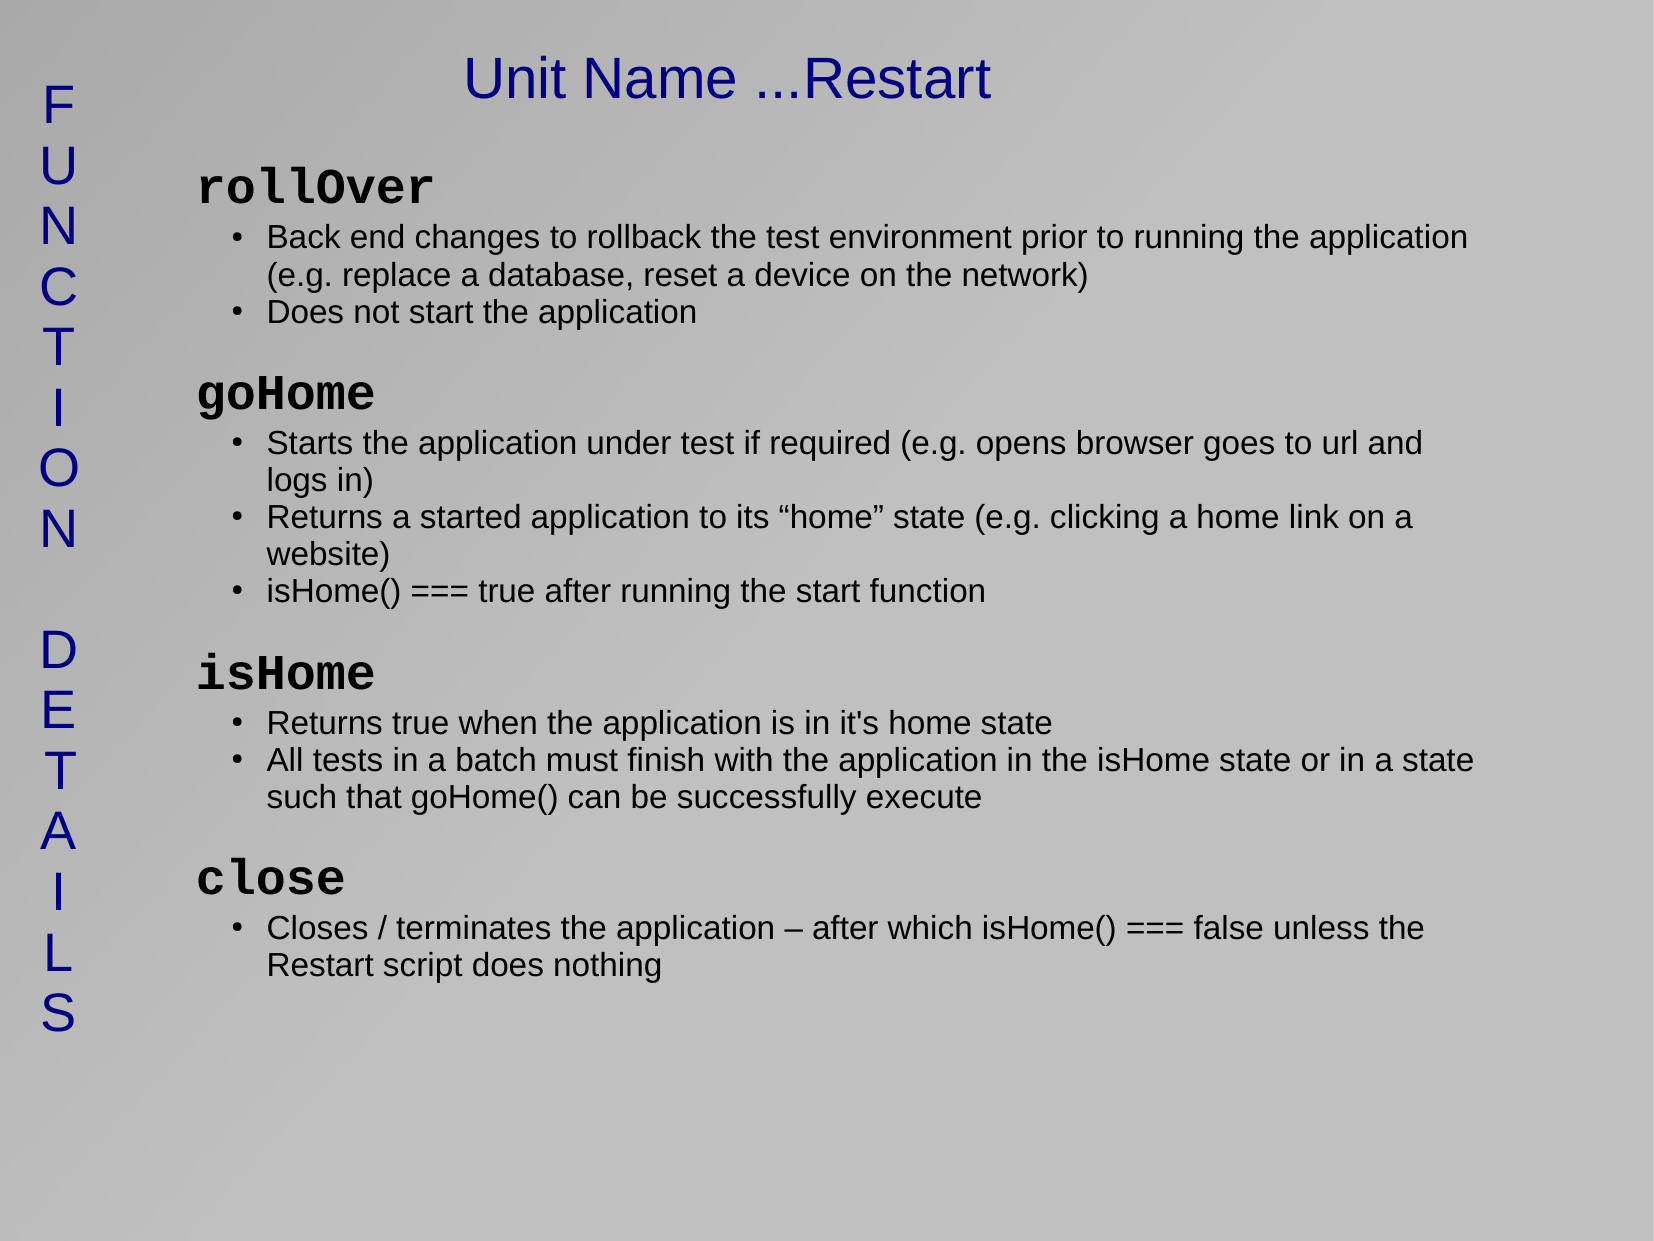

Unit Name ...Restart
FUNCTION DETAILS
rollOver
Back end changes to rollback the test environment prior to running the application (e.g. replace a database, reset a device on the network)
Does not start the application
goHome
Starts the application under test if required (e.g. opens browser goes to url and logs in)
Returns a started application to its “home” state (e.g. clicking a home link on a website)
isHome() === true after running the start function
isHome
Returns true when the application is in it's home state
All tests in a batch must finish with the application in the isHome state or in a state such that goHome() can be successfully execute
close
Closes / terminates the application – after which isHome() === false unless the Restart script does nothing